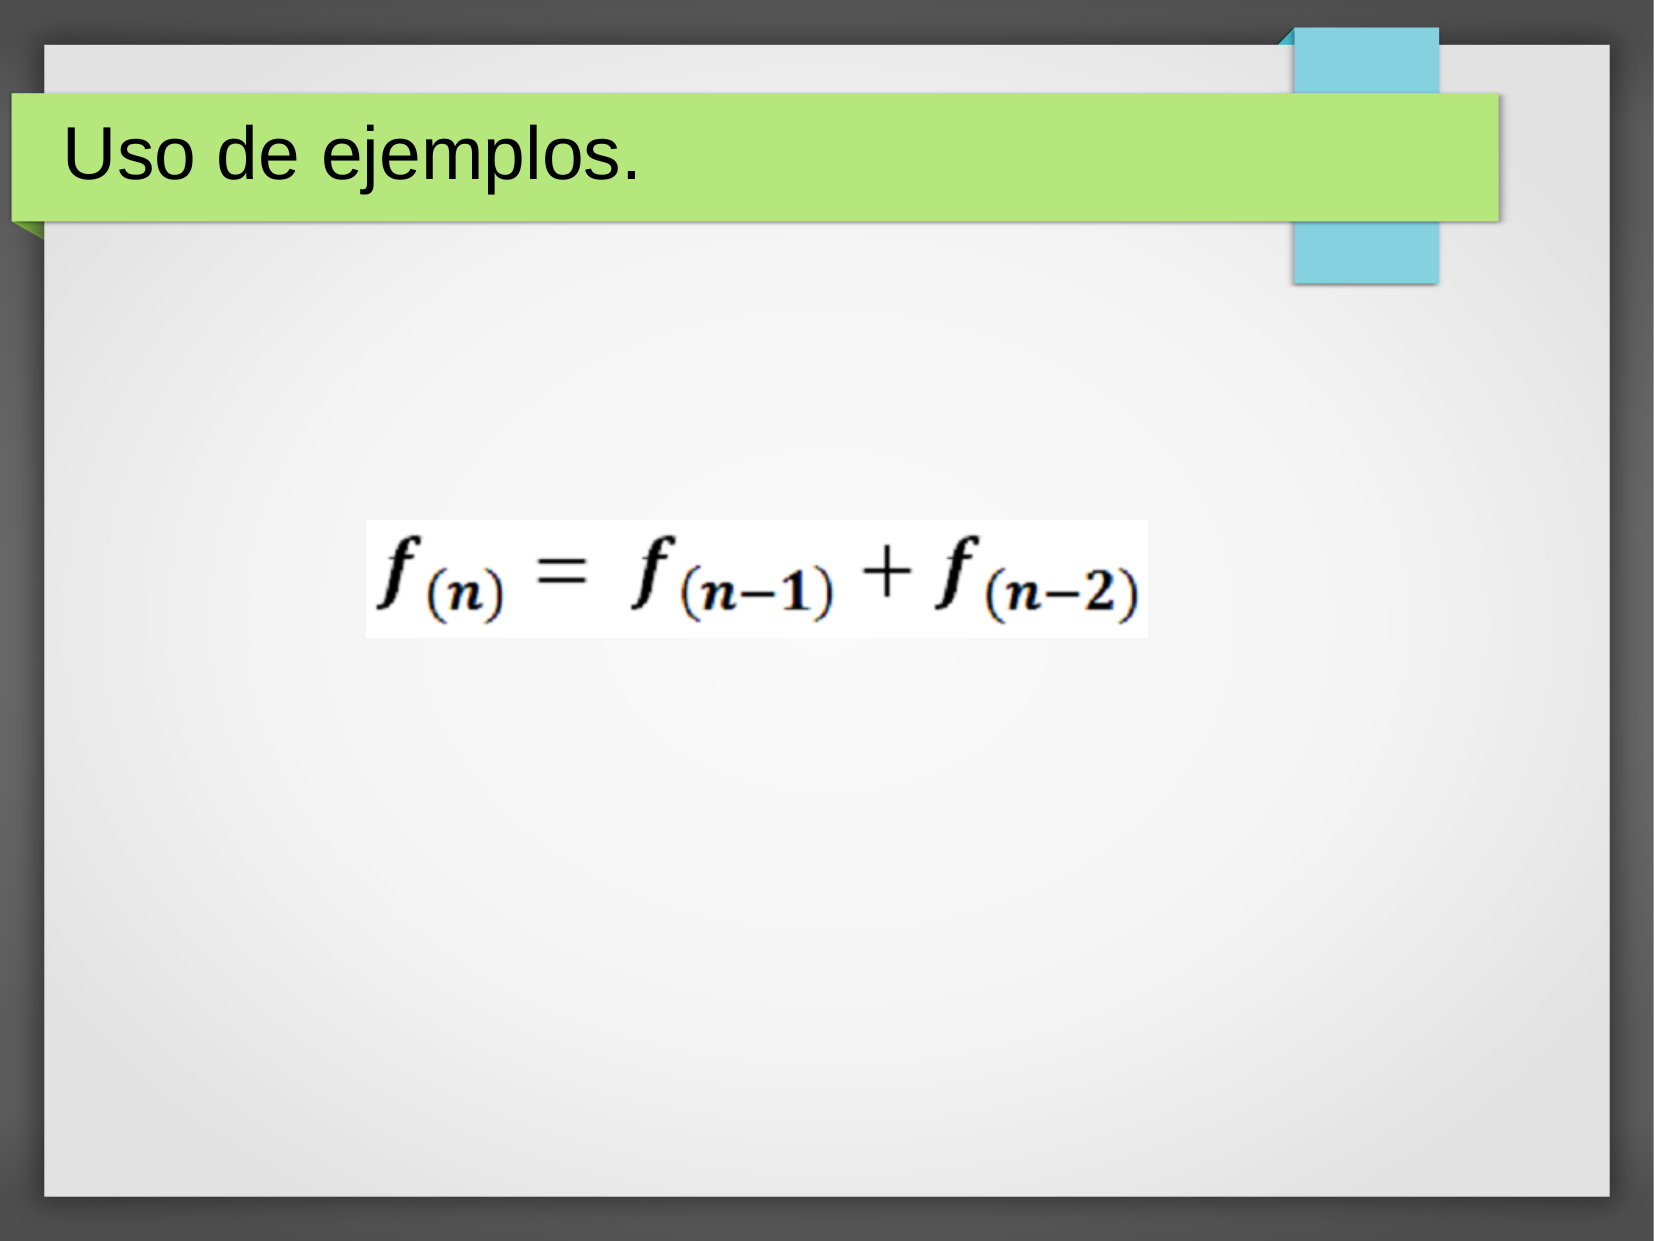

# Uso de ejemplos.
Sucesión de Fibonacci